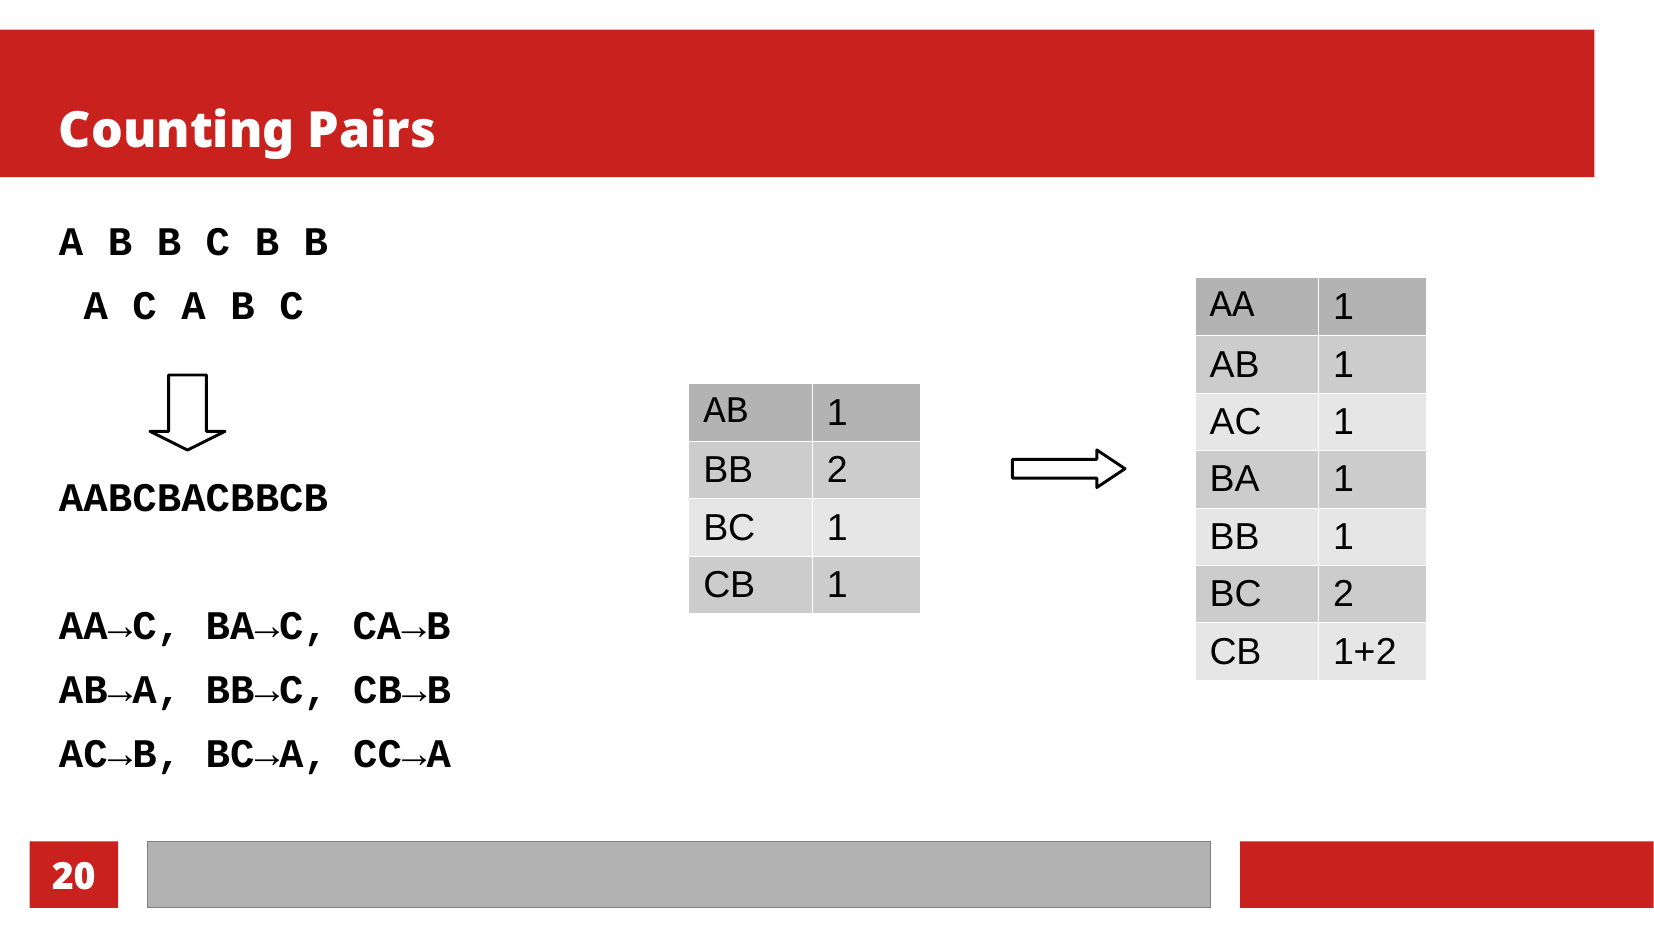

# Counting Pairs
A B B C B B
 A C A B C
AABCBACBBCB
AA→C, BA→C, CA→B
AB→A, BB→C, CB→B
AC→B, BC→A, CC→A
| AA | 1 |
| --- | --- |
| AB | 1 |
| AC | 1 |
| BA | 1 |
| BB | 1 |
| BC | 2 |
| CB | 1+2 |
| AB | 1 |
| --- | --- |
| BB | 2 |
| BC | 1 |
| CB | 1 |
20